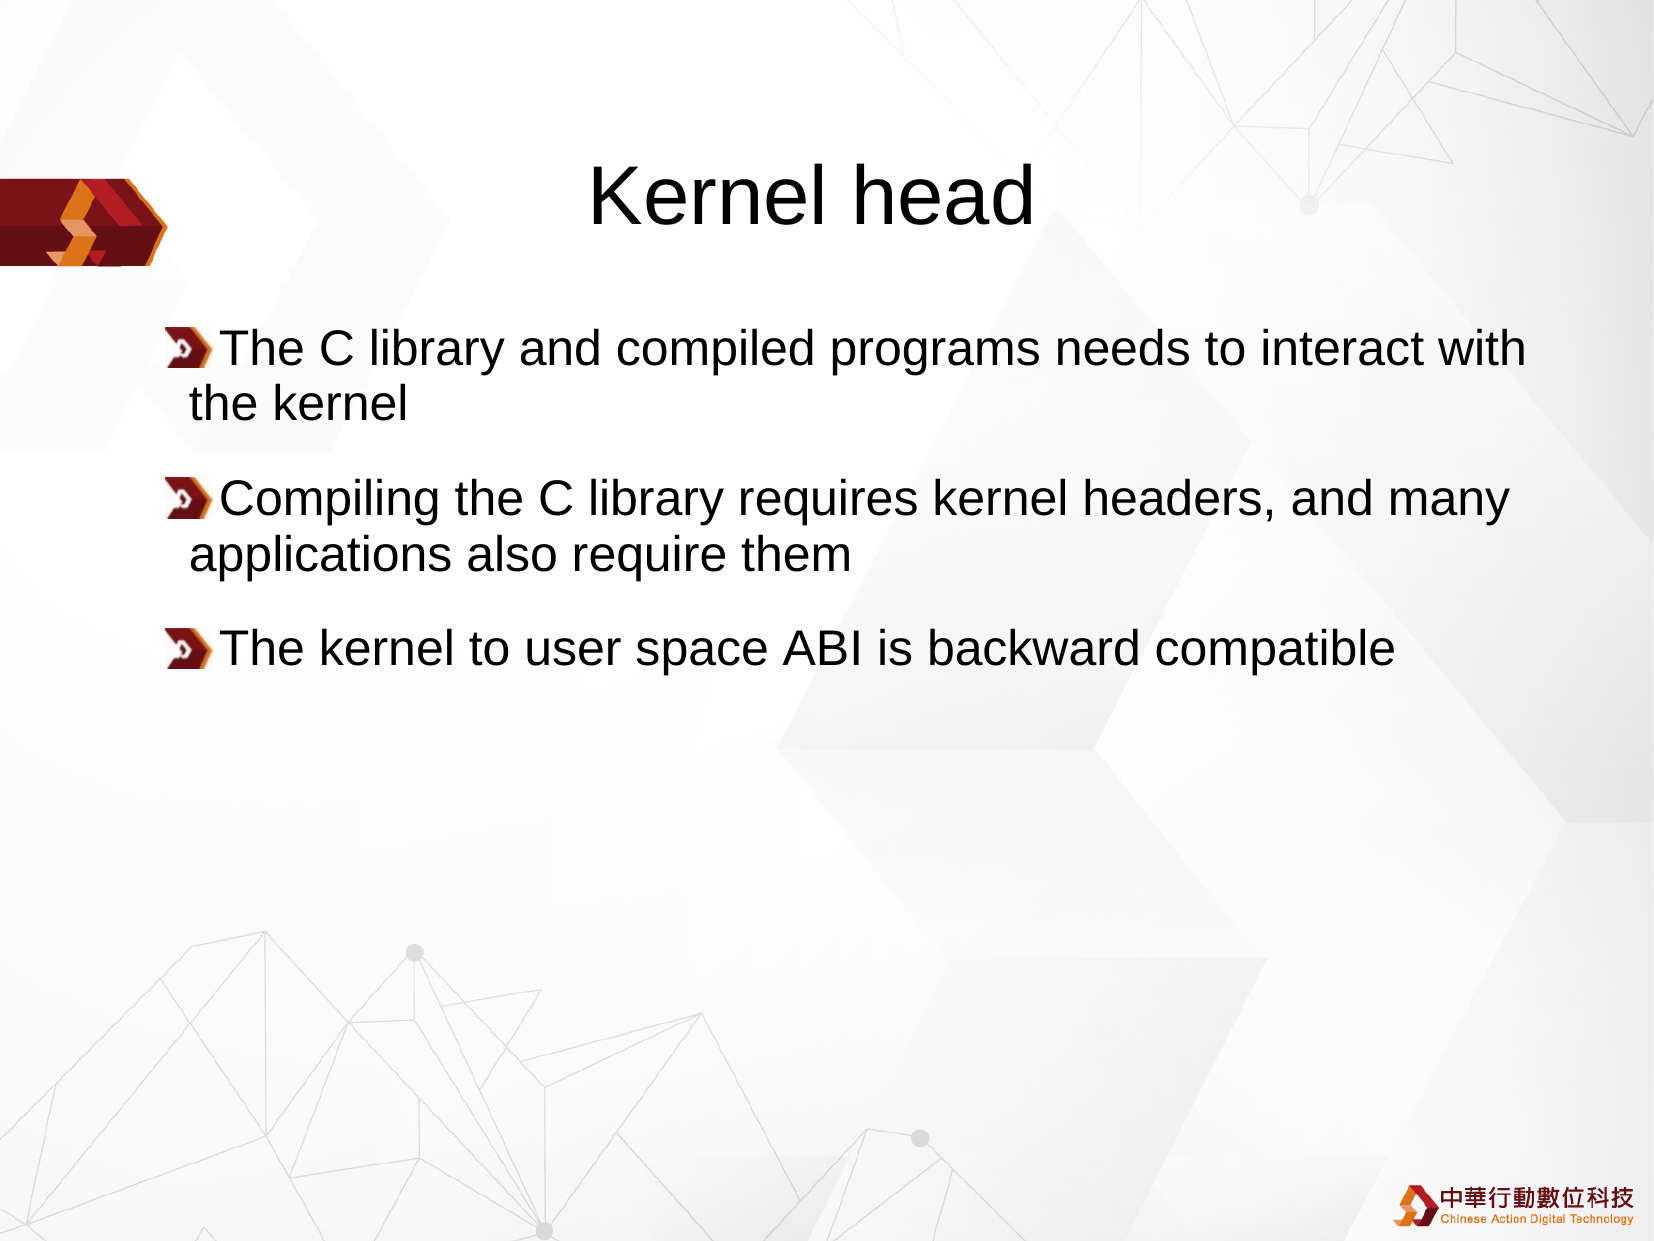

# Kernel head
The C library and compiled programs needs to interact with the kernel
Compiling the C library requires kernel headers, and many applications also require them
The kernel to user space ABI is backward compatible